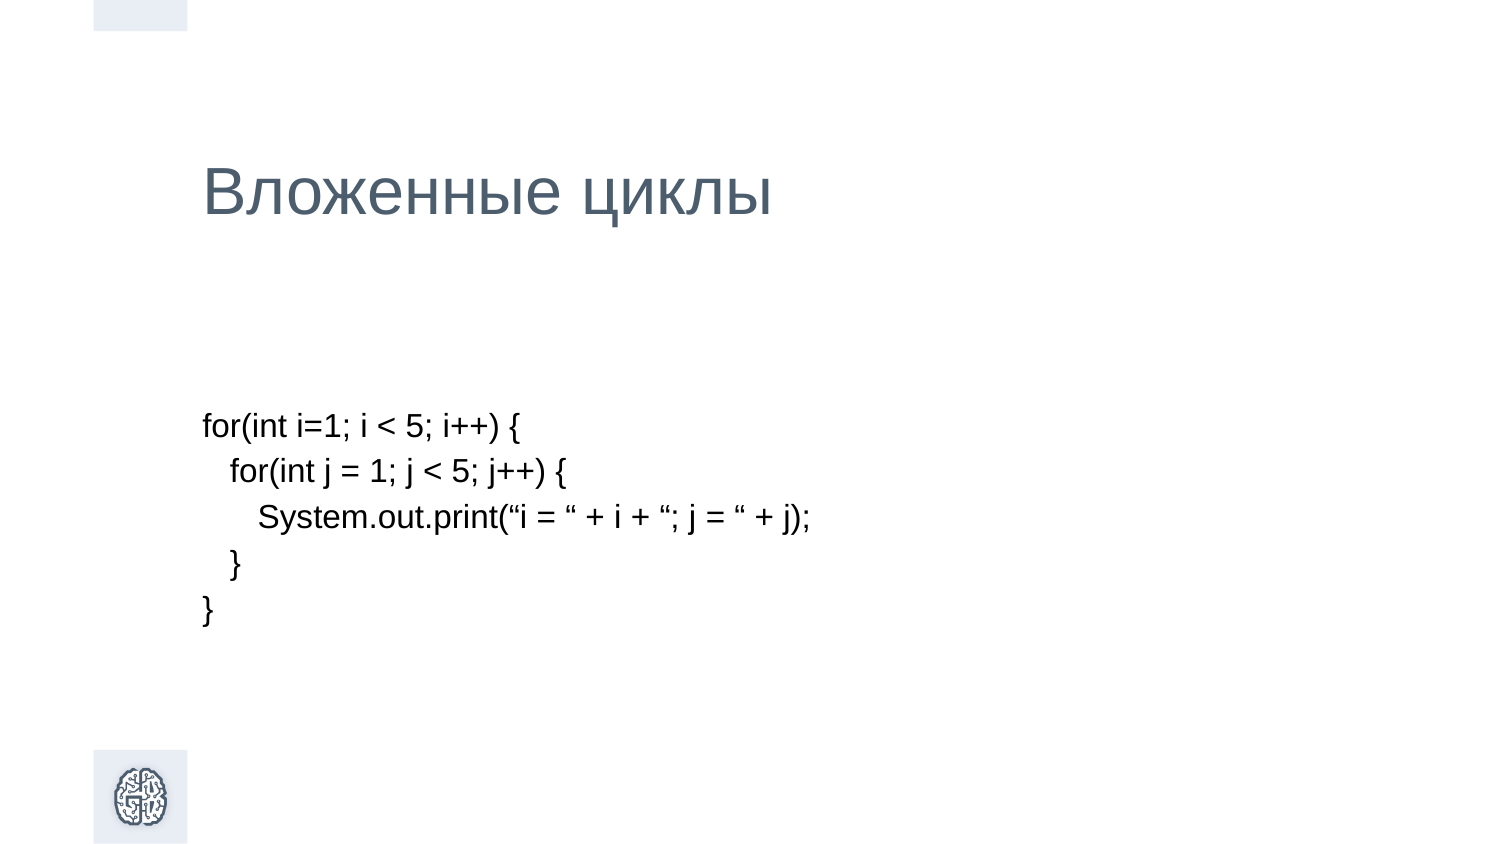

Вложенные циклы
for(int i=1; i < 5; i++) {
 for(int j = 1; j < 5; j++) {
 System.out.print(“i = “ + i + “; j = “ + j);
 }
}